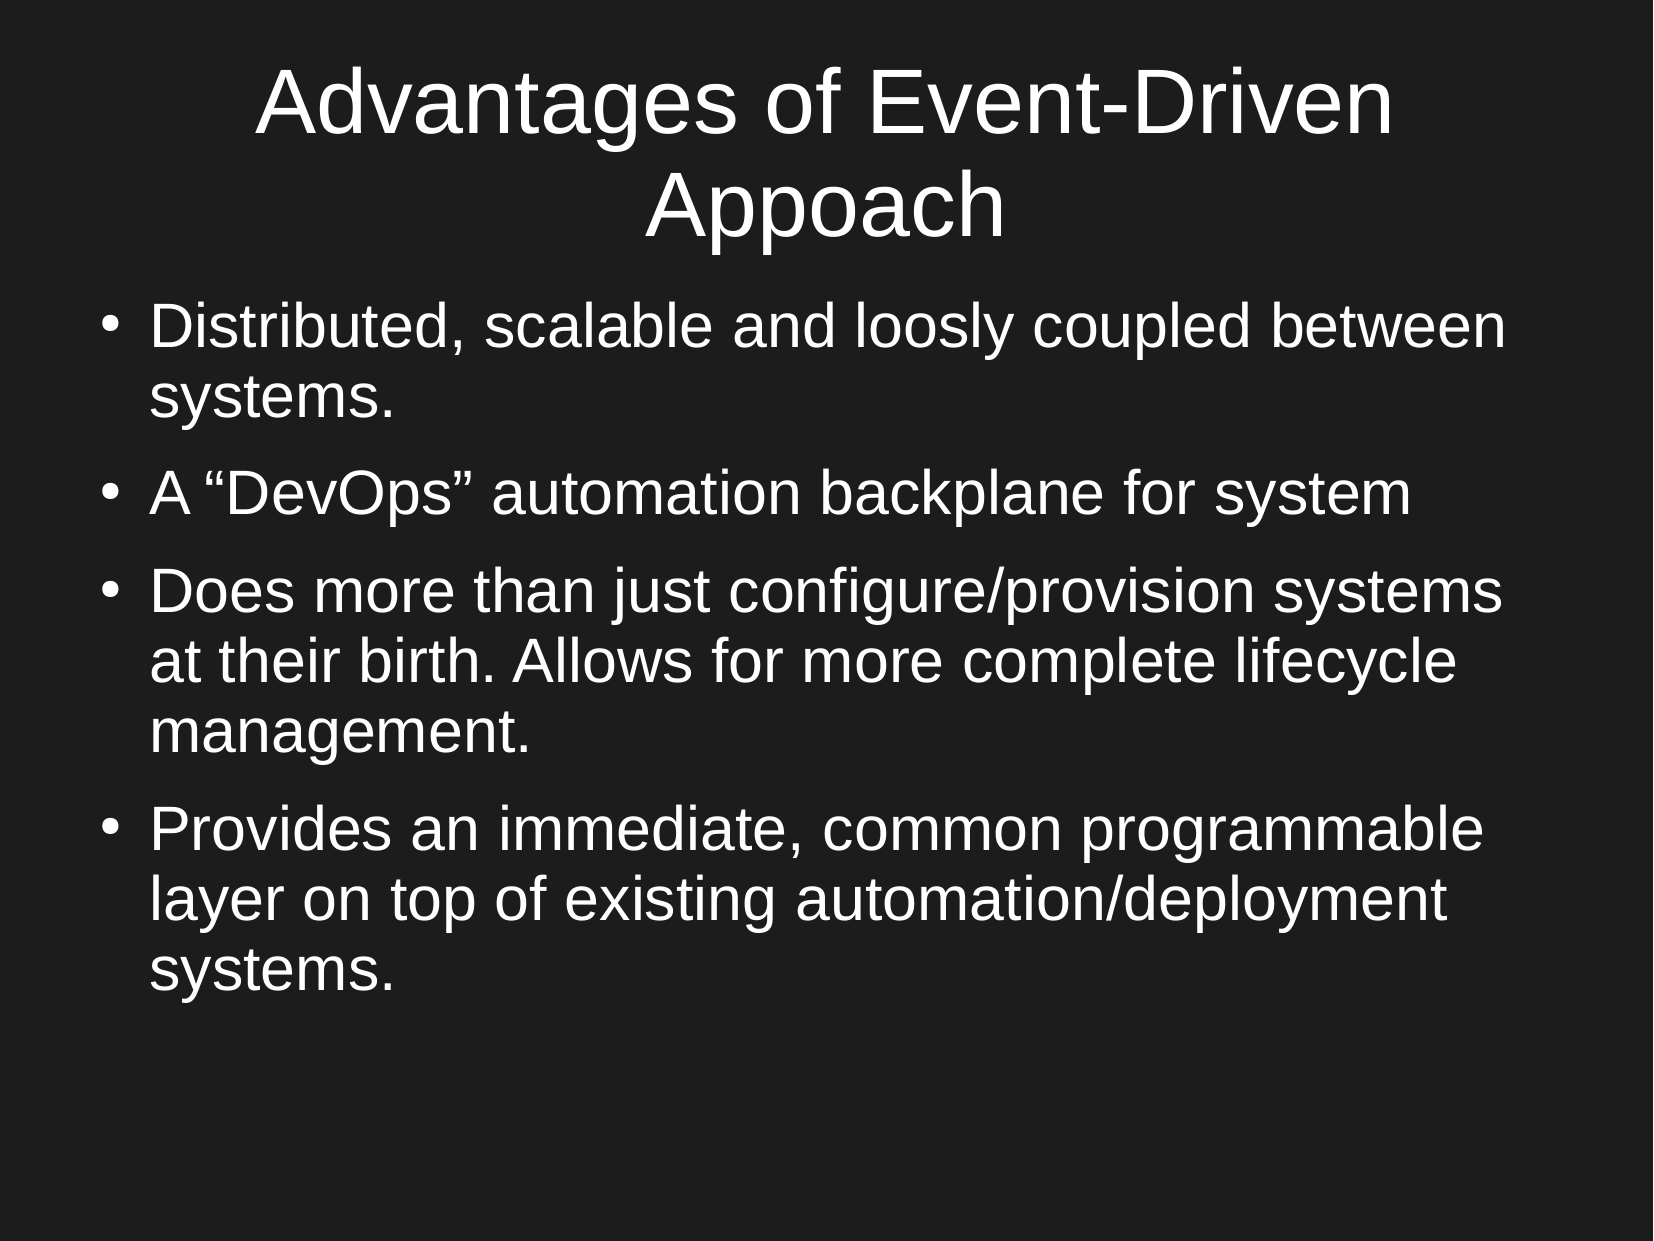

# Advantages of Event-Driven Appoach
Distributed, scalable and loosly coupled between systems.
A “DevOps” automation backplane for system
Does more than just configure/provision systems at their birth. Allows for more complete lifecycle management.
Provides an immediate, common programmable layer on top of existing automation/deployment systems.